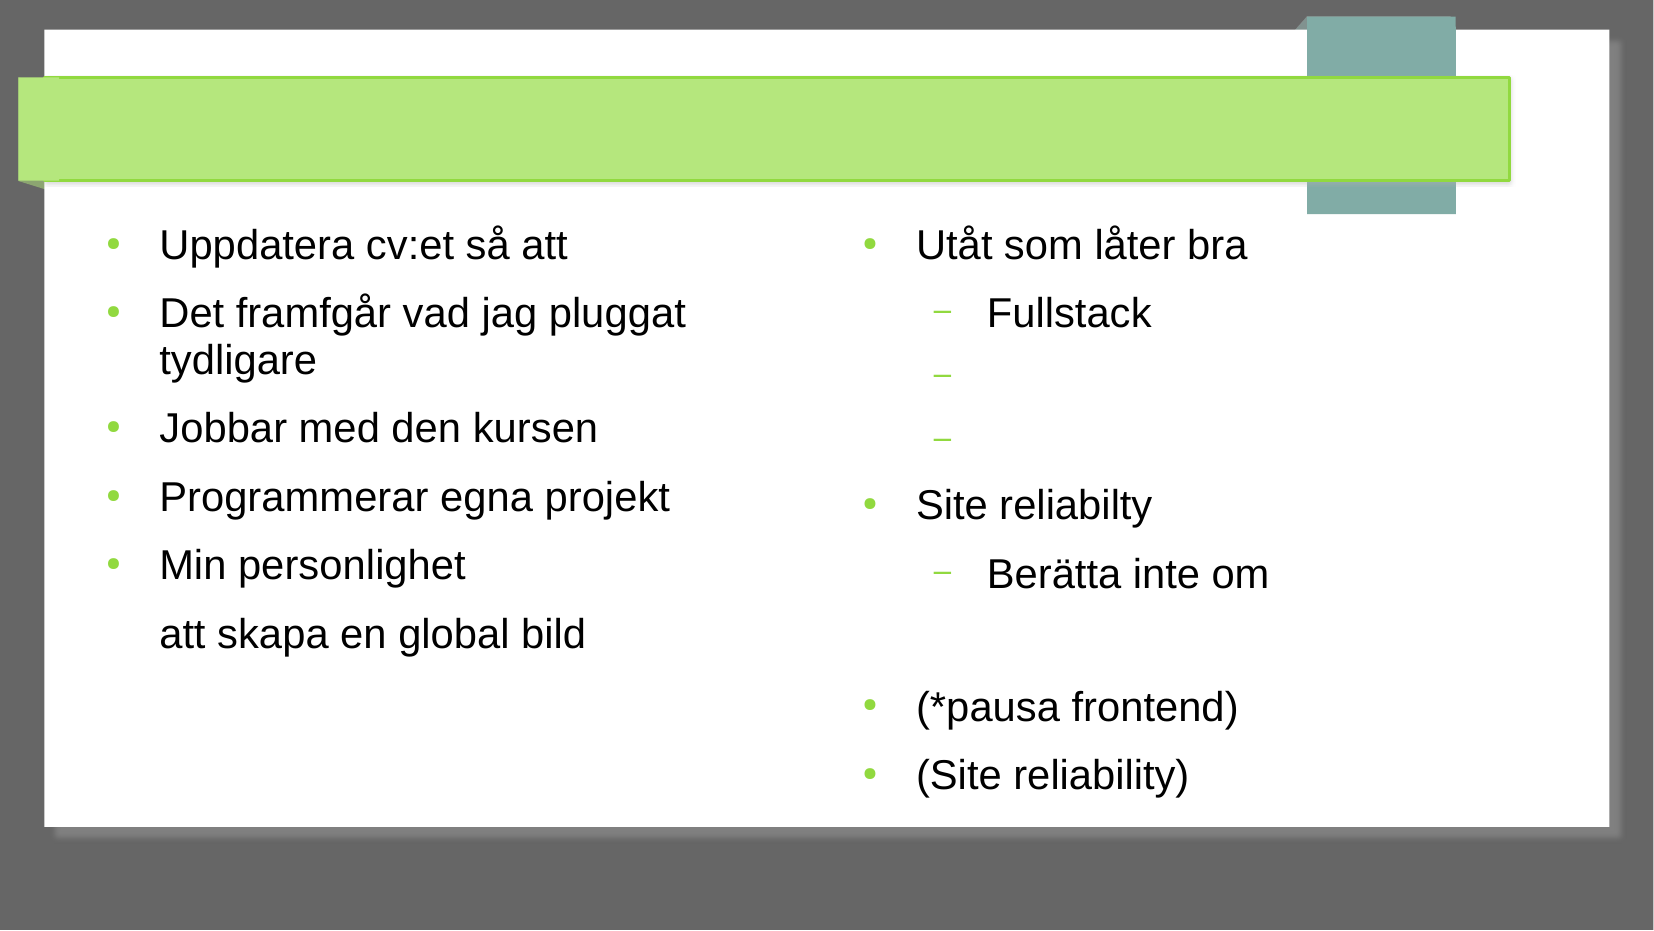

#
Uppdatera cv:et så att
Det framfgår vad jag pluggat tydligare
Jobbar med den kursen
Programmerar egna projekt
Min personlighet
att skapa en global bild
Utåt som låter bra
Fullstack
Site reliabilty
Berätta inte om
(*pausa frontend)
(Site reliability)